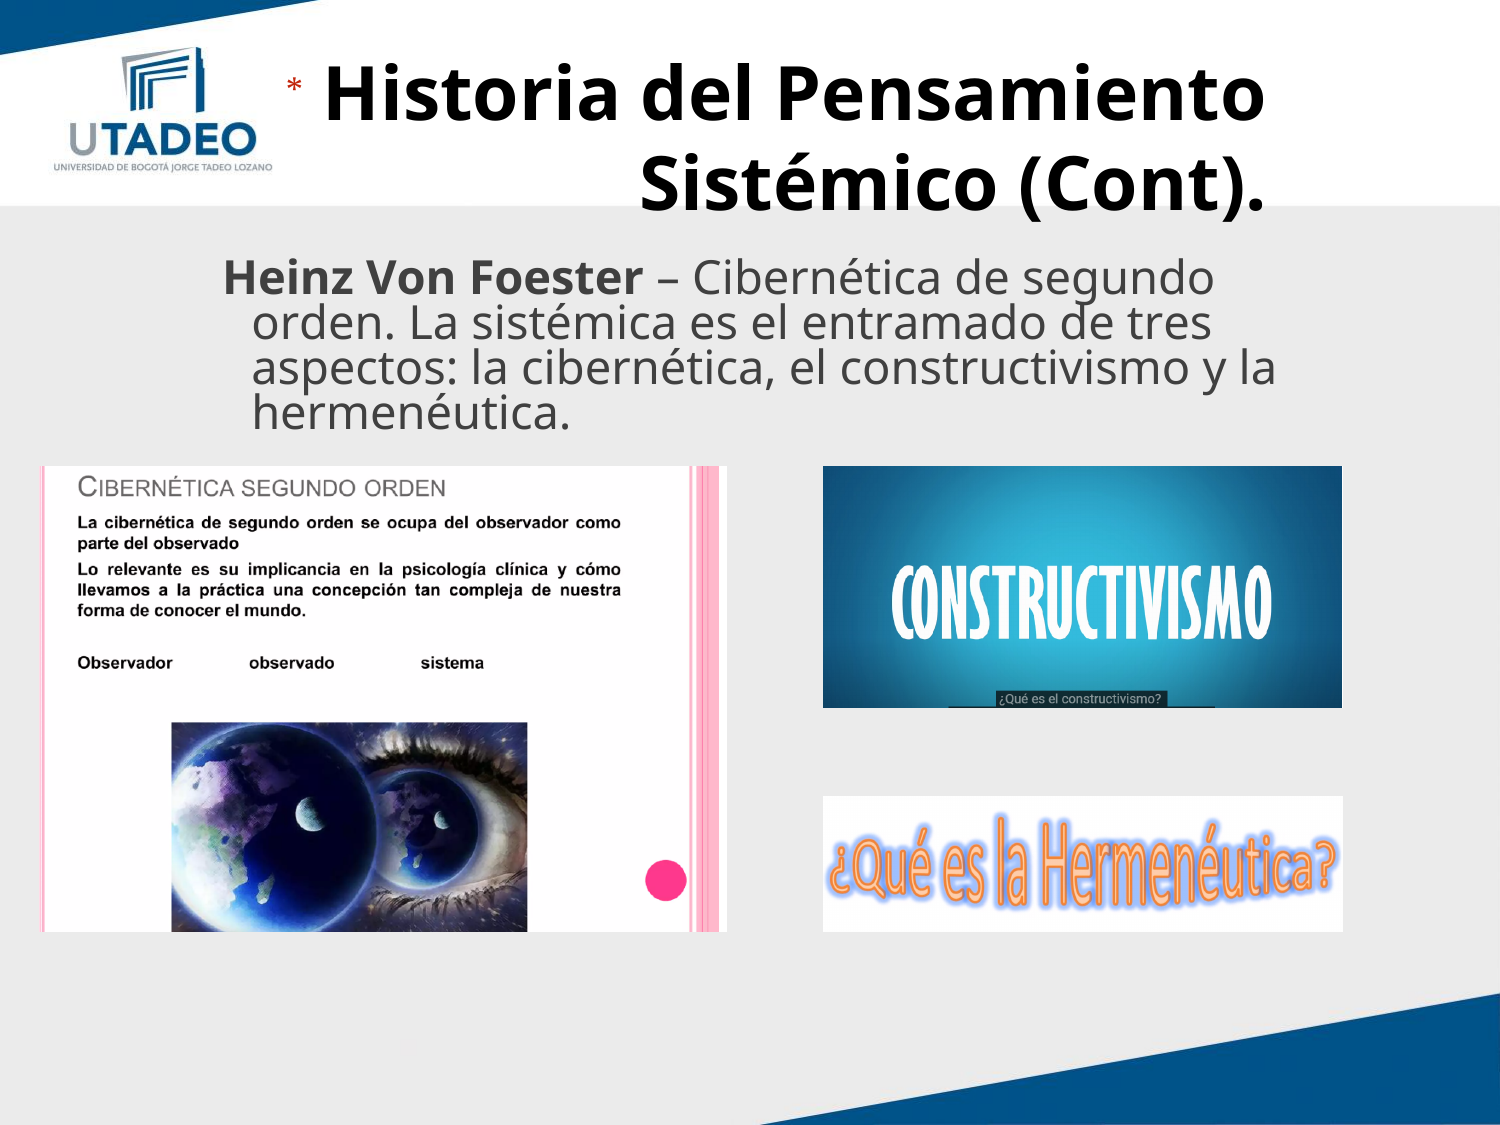

# Historia del Pensamiento Sistémico (Cont).
Heinz Von Foester – Cibernética de segundo orden. La sistémica es el entramado de tres aspectos: la cibernética, el constructivismo y la hermenéutica.